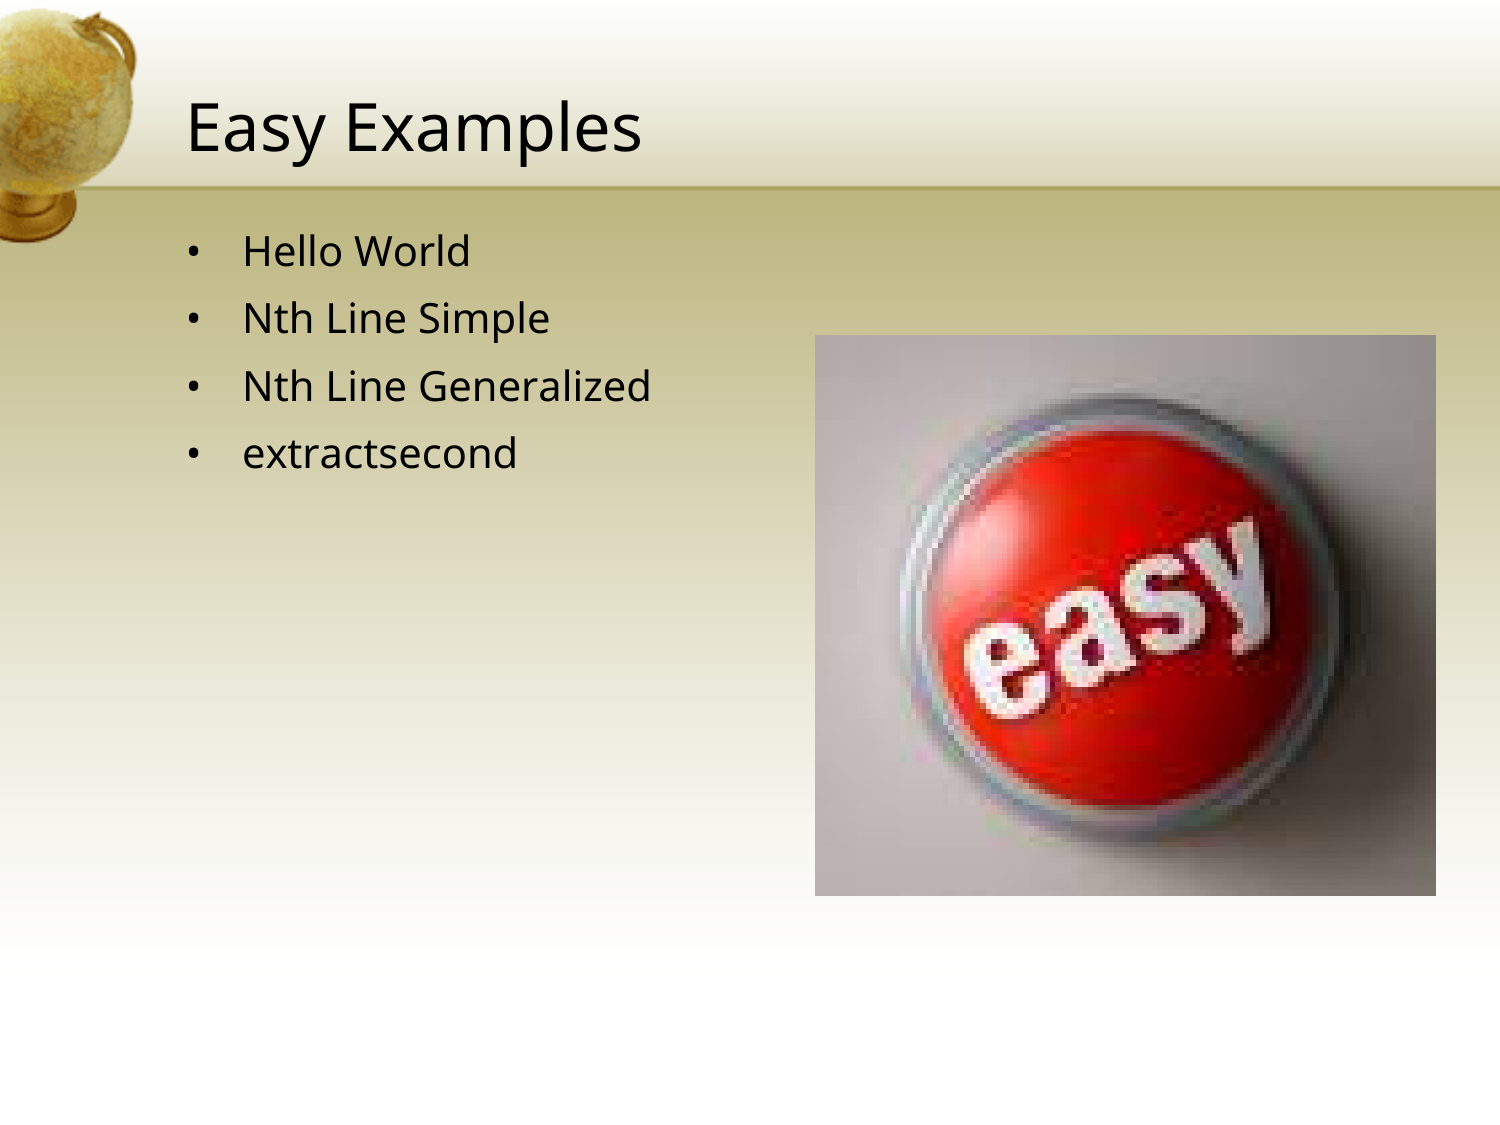

# Easy Examples
Hello World
Nth Line Simple
Nth Line Generalized
extractsecond